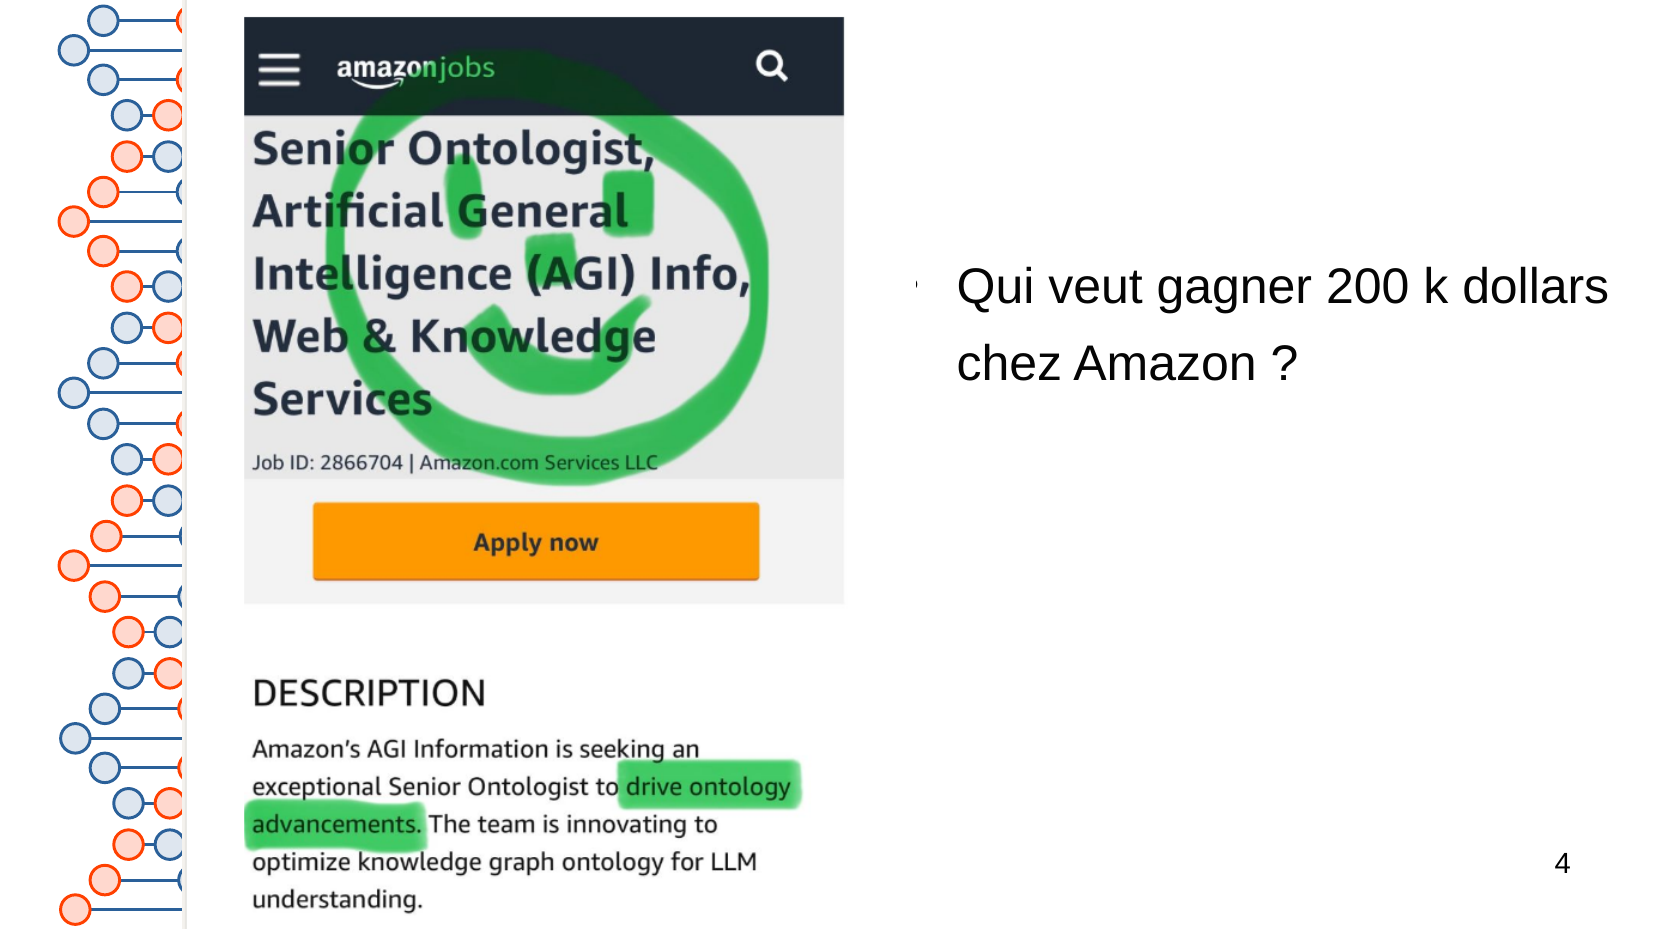

#
Qui veut gagner 200 k dollars
chez Amazon ?
4